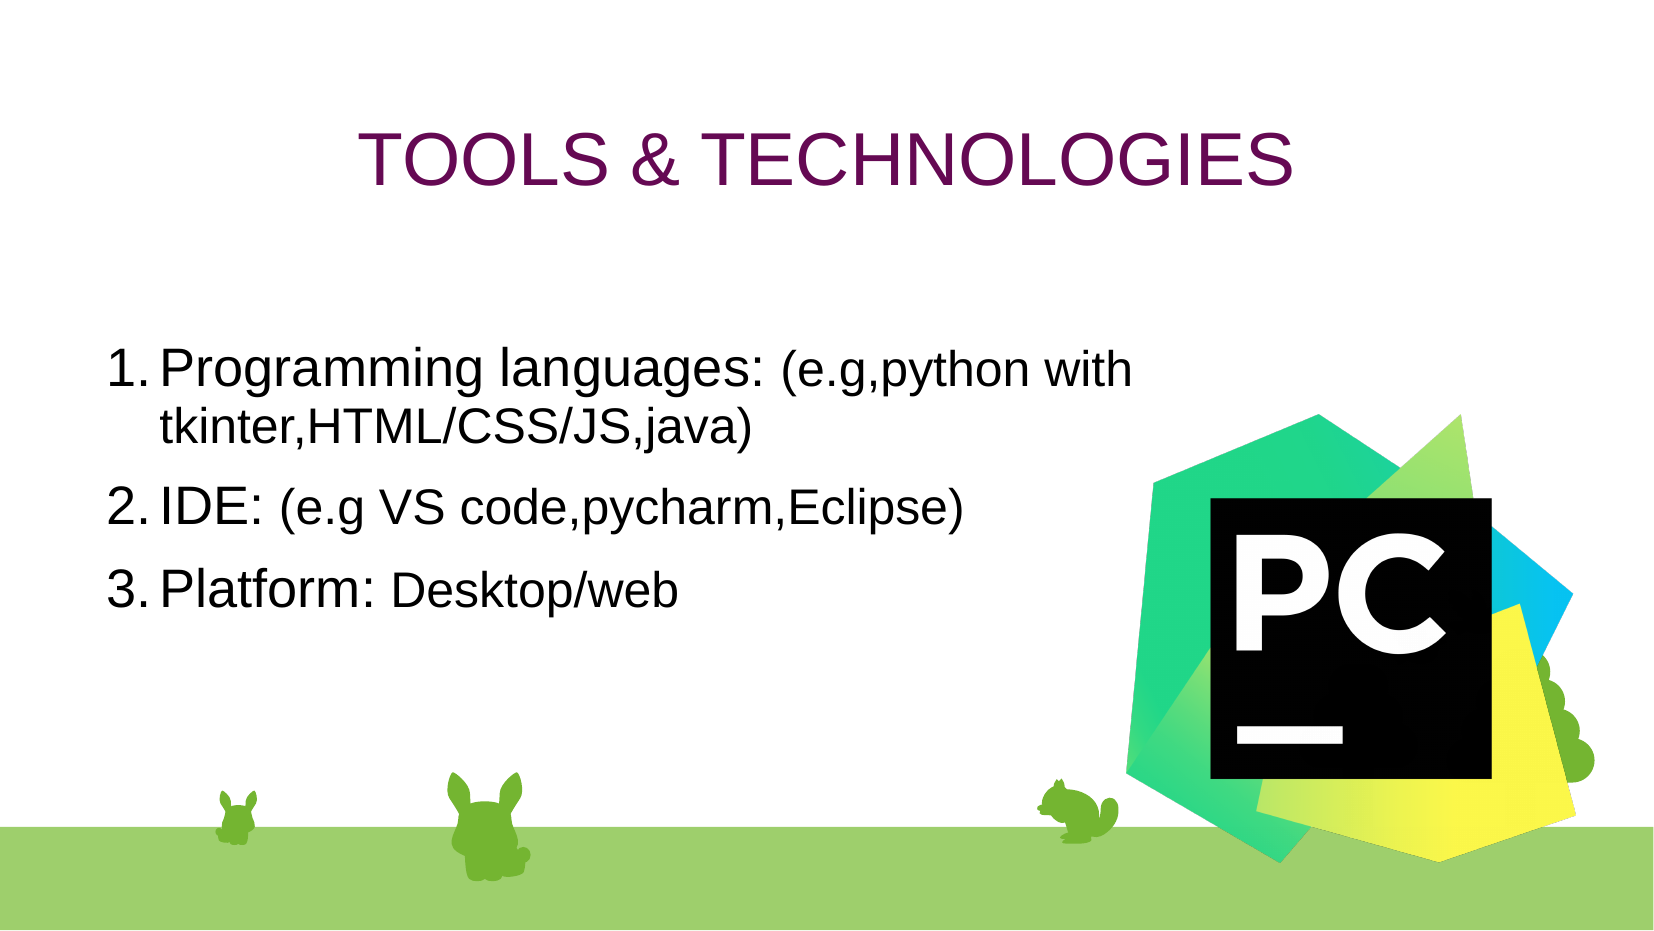

# TOOLS & TECHNOLOGIES
Programming languages: (e.g,python with tkinter,HTML/CSS/JS,java)
IDE: (e.g VS code,pycharm,Eclipse)
Platform: Desktop/web